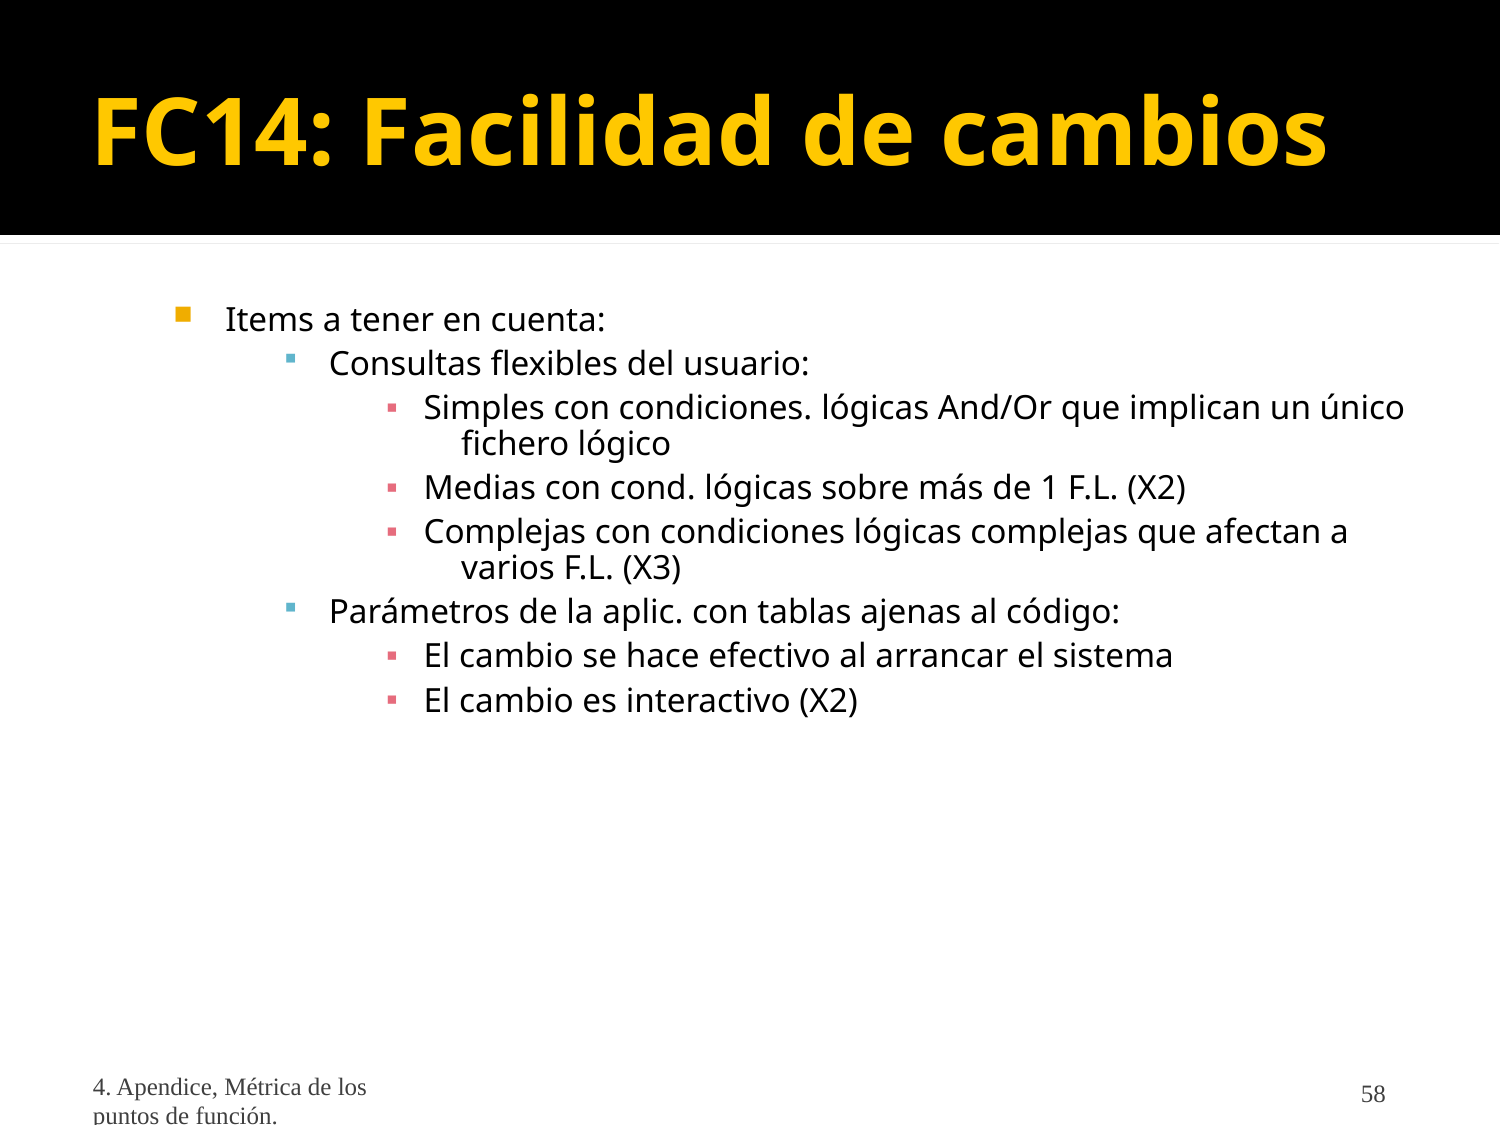

# FC14: Facilidad de cambios
Items a tener en cuenta:
Consultas flexibles del usuario:
Simples con condiciones. lógicas And/Or que implican un único fichero lógico
Medias con cond. lógicas sobre más de 1 F.L. (X2)
Complejas con condiciones lógicas complejas que afectan a varios F.L. (X3)
Parámetros de la aplic. con tablas ajenas al código:
El cambio se hace efectivo al arrancar el sistema
El cambio es interactivo (X2)
4. Apendice, Métrica de los puntos de función.